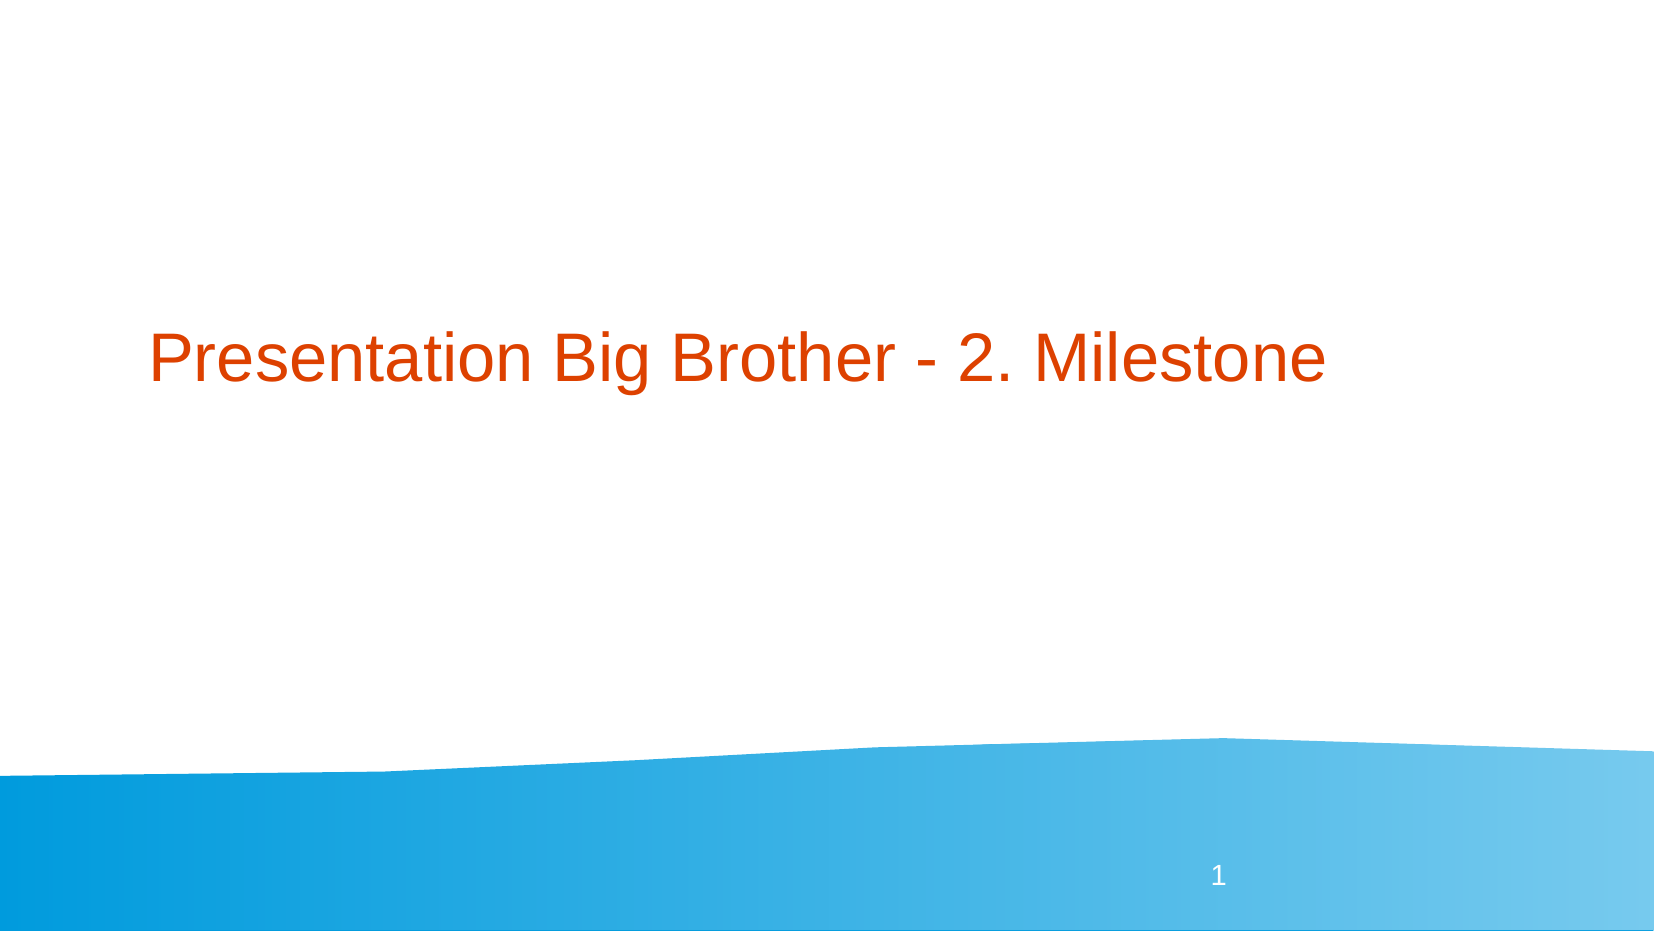

# Presentation Big Brother - 2. Milestone